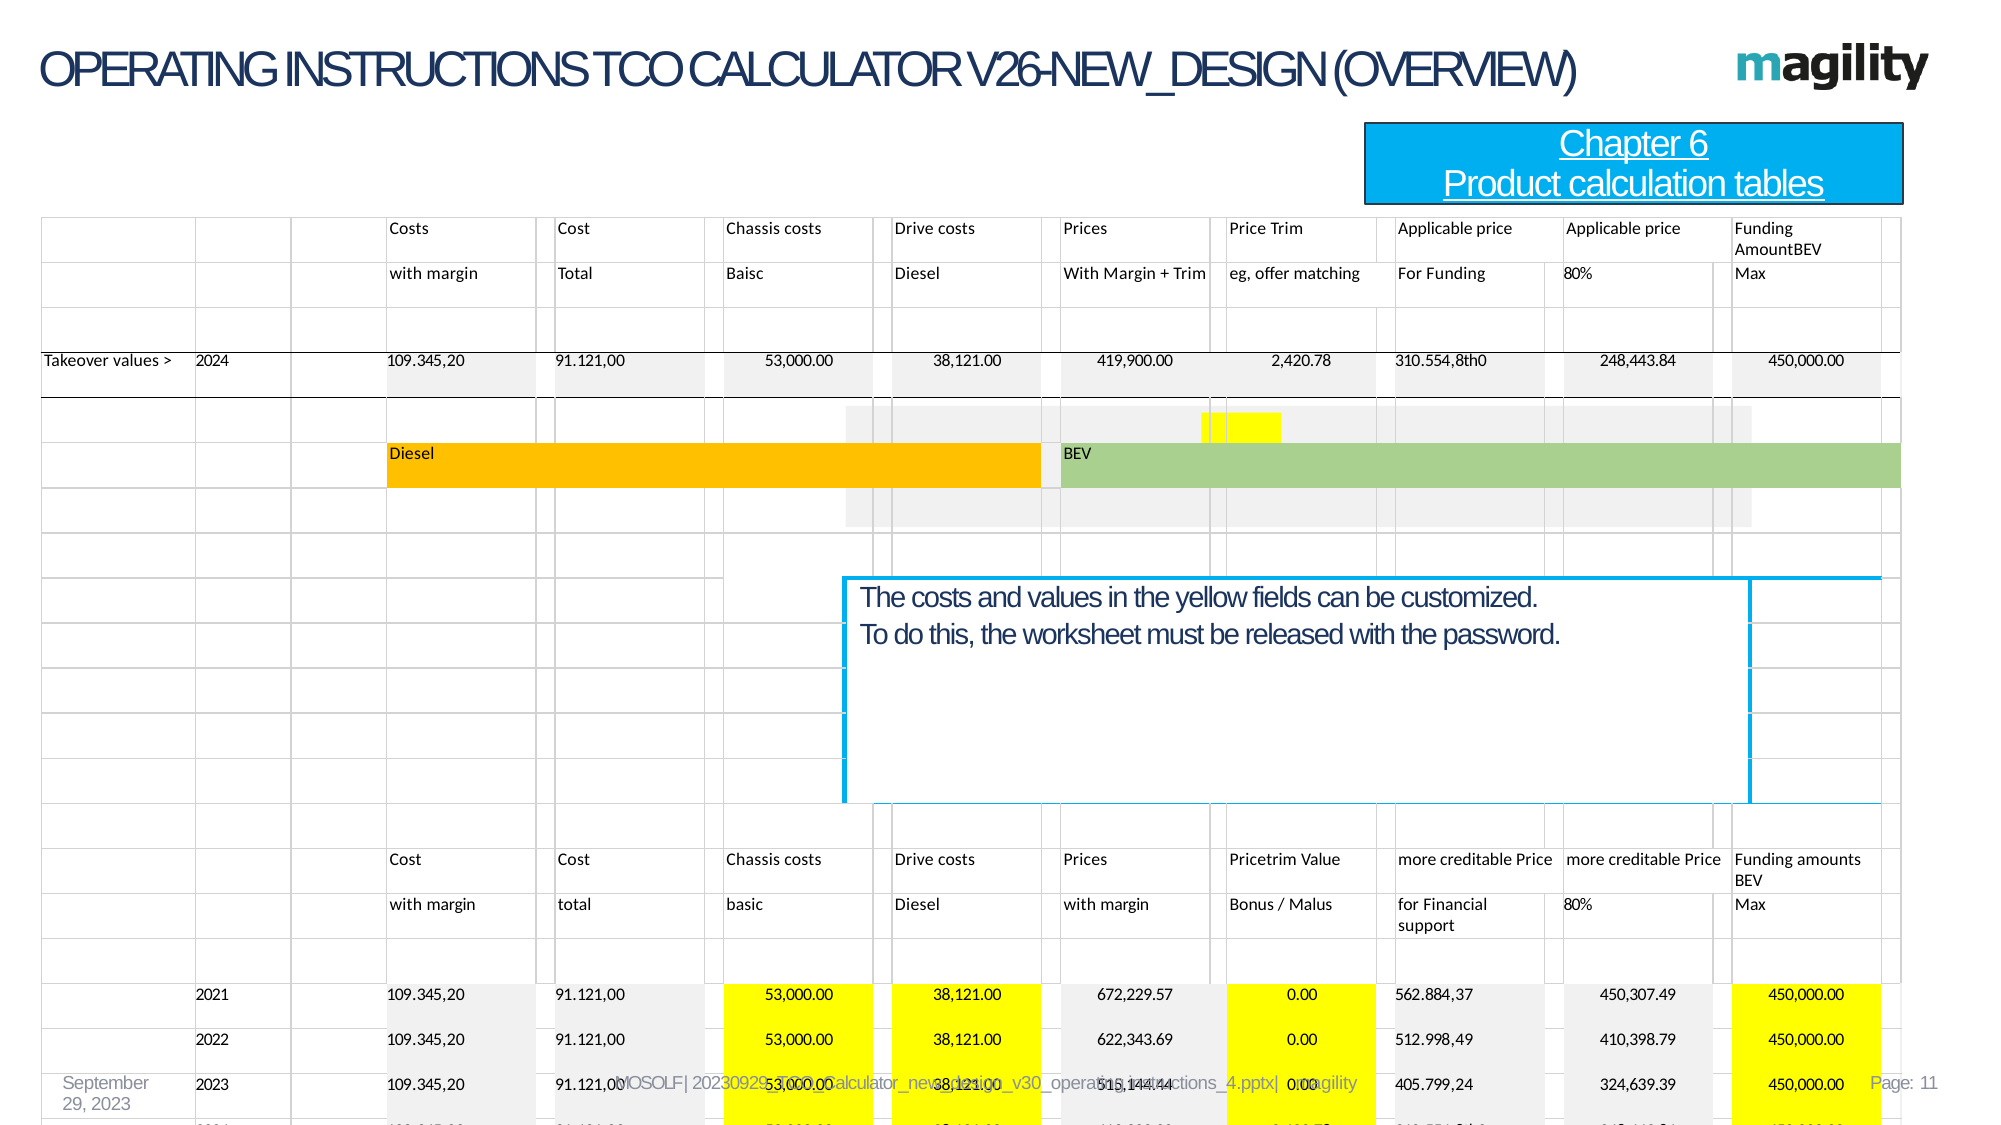

# OPERATING INSTRUCTIONS TCO CALCULATOR V26-NEW_DESIGN (OVERVIEW)
Chapter 6
Product calculation tables
| | | | Costs | | Cost | | Chassis costs | | | Drive costs | | Prices | | | Price Trim | | Applicable price | | Applicable price | | Funding AmountBEV | | |
| --- | --- | --- | --- | --- | --- | --- | --- | --- | --- | --- | --- | --- | --- | --- | --- | --- | --- | --- | --- | --- | --- | --- | --- |
| | | | with margin | | Total | | Baisc | | | Diesel | | With Margin + Trim | | | eg, offer matching | | For Funding | | 80% | | Max | | |
| | | | | | | | | | | | | | | | | | | | | | | | |
| Takeover values > | 2024 | | 109.345,20 | | 91.121,00 | | 53,000.00 | | | 38,121.00 | | 419,900.00 | | | 2,420.78 | | 310.554,8th0 | | 248,443.84 | | 450,000.00 | | |
| | | | | | | | | | | | | | | | | | | | | | | | |
| | | | Diesel | | | | | | | | | BEV | | | | | | | | | | | |
| | | | | | | | | | | | | | | | | | | | | | | | |
| | | | | | | | | | | | | | | | | | | | | | | | |
| | | | | | | | | The costs and values ​​​​in the yellow fields can be customized. To do this, the worksheet must be released with the password. | | | | | | | | | | | | | | | |
| | | | | | | | | | | | | | | | | | | | | | | | |
| | | | | | | | | | | | | | | | | | | | | | | | |
| | | | | | | | | | | | | | | | | | | | | | | | |
| | | | | | | | | | | | | | | | | | | | | | | | |
| | | | | | | | | | | | | | | | | | | | | | | | |
| | | | Cost | | Cost | | Chassis costs | | | Drive costs | | Prices | | | Pricetrim Value | | more creditable Price | | more creditable Price | | Funding amounts BEV | | |
| | | | with margin | | total | | basic | | | Diesel | | with margin | | | Bonus / Malus | | for Financial support | | 80% | | Max | | |
| | | | | | | | | | | | | | | | | | | | | | | | |
| | 2021 | | 109.345,20 | | 91.121,00 | | 53,000.00 | | | 38,121.00 | | 672,229.57 | | | 0.00 | | 562.884,37 | | 450,307.49 | | 450,000.00 | | |
| | 2022 | | 109.345,20 | | 91.121,00 | | 53,000.00 | | | 38,121.00 | | 622,343.69 | | | 0.00 | | 512.998,49 | | 410,398.79 | | 450,000.00 | | |
| | 2023 | | 109.345,20 | | 91.121,00 | | 53,000.00 | | | 38,121.00 | | 515,144.44 | | | 0.00 | | 405.799,24 | | 324,639.39 | | 450,000.00 | | |
| | 2024 | | 109.345,20 | | 91.121,00 | | 53,000.00 | | | 38,121.00 | | 419,900.00 | | | 2,420.78 | | 310.554,8th0 | | 248,443.84 | | 450,000.00 | | |
| | 2025 | | 109.345,20 | | 91.121,00 | | 53,000.00 | | | 38,121.00 | | 339,318.63 | | | 0.00 | | 229.973,43 | | 183,978.74 | | 450,000.00 | | |
| | 2026 | | 109.345,20 | | 91.121,00 | | 53,000.00 | | | 38,121.00 | | 283,297.21 | | | 0.00 | | 173.952,01 | | 139,161.61 | | 450,000.00 | | |
| | 2027 | | 109.345,20 | | 91.121,00 | | 53,000.00 | | | 38,121.00 | | 241,745.57 | | | 0.00 | | 132.400,37 | | 105,920.29 | | 450,000.00 | | |
| | 2028 | | 109.345,20 | | 91.121,00 | | 53,000.00 | | | 38,121.00 | | 206,227.35 | | | 0.00 | | 96.882,15 | | 77,505.72 | | 450,000.00 | | |
| | 2029 | | 109.345,20 | | 91.121,00 | | 53,000.00 | | | 38,121.00 | | 176,604.96 | | | 0.00 | | 67.259,76 | | 53,807.81 | | 450,000.00 | | |
| | 2030 | | 109.345,20 | | 91.121,00 | | 53,000.00 | | | 38,121.00 | | 152,504.07 | | | 0.00 | | 43.158,8th7 | | 34,527.09 | | 450,000.00 | | |
| | 2031 | | 109.345,20 | | 91.121,00 | | 53,000.00 | | | 38,121.00 | | 141,896.48 | | | 0.00 | | 32.551,28th | | 26,041.03 | | 450,000.00 | | |
| | 2032 | | 109.345,20 | | 91.121,00 | | 53,000.00 | | | 38,121.00 | | 132,999.91 | | | 0.00 | | 23.654,71 | | 18,923.77 | | 450,000.00 | | |
| | 2033 | | 109.345,20 | | 91.121,00 | | 53,000.00 | | | 38,121.00 | | 125,348.86 | | | 0.00 | | 16.003,66 | | 12,802.93 | | 450,000.00 | | |
| | 2034 | | 109.345,20 | | 91.121,00 | | 53,000.00 | | | 38,121.00 | | 118,768.96 | | | 0.00 | | 9,423.76 | | 7,539.01 | | 450,000.00 | | |
| | 2035 | | 109.345,20 | | 91.121,00 | | 53,000.00 | | | 38,121.00 | | 113,110.24 | | | 0.00 | | 3,765.04 | | 3,012.03 | | 450,000.00 | | |
| | | | | | | | Calculation tables\_product | | | | | | | | | | | | | | | | |
September 29, 2023
MOSOLF|20230929_TCO_Calculator_new_design_v30_operating instructions_4.pptx| magility
Page: